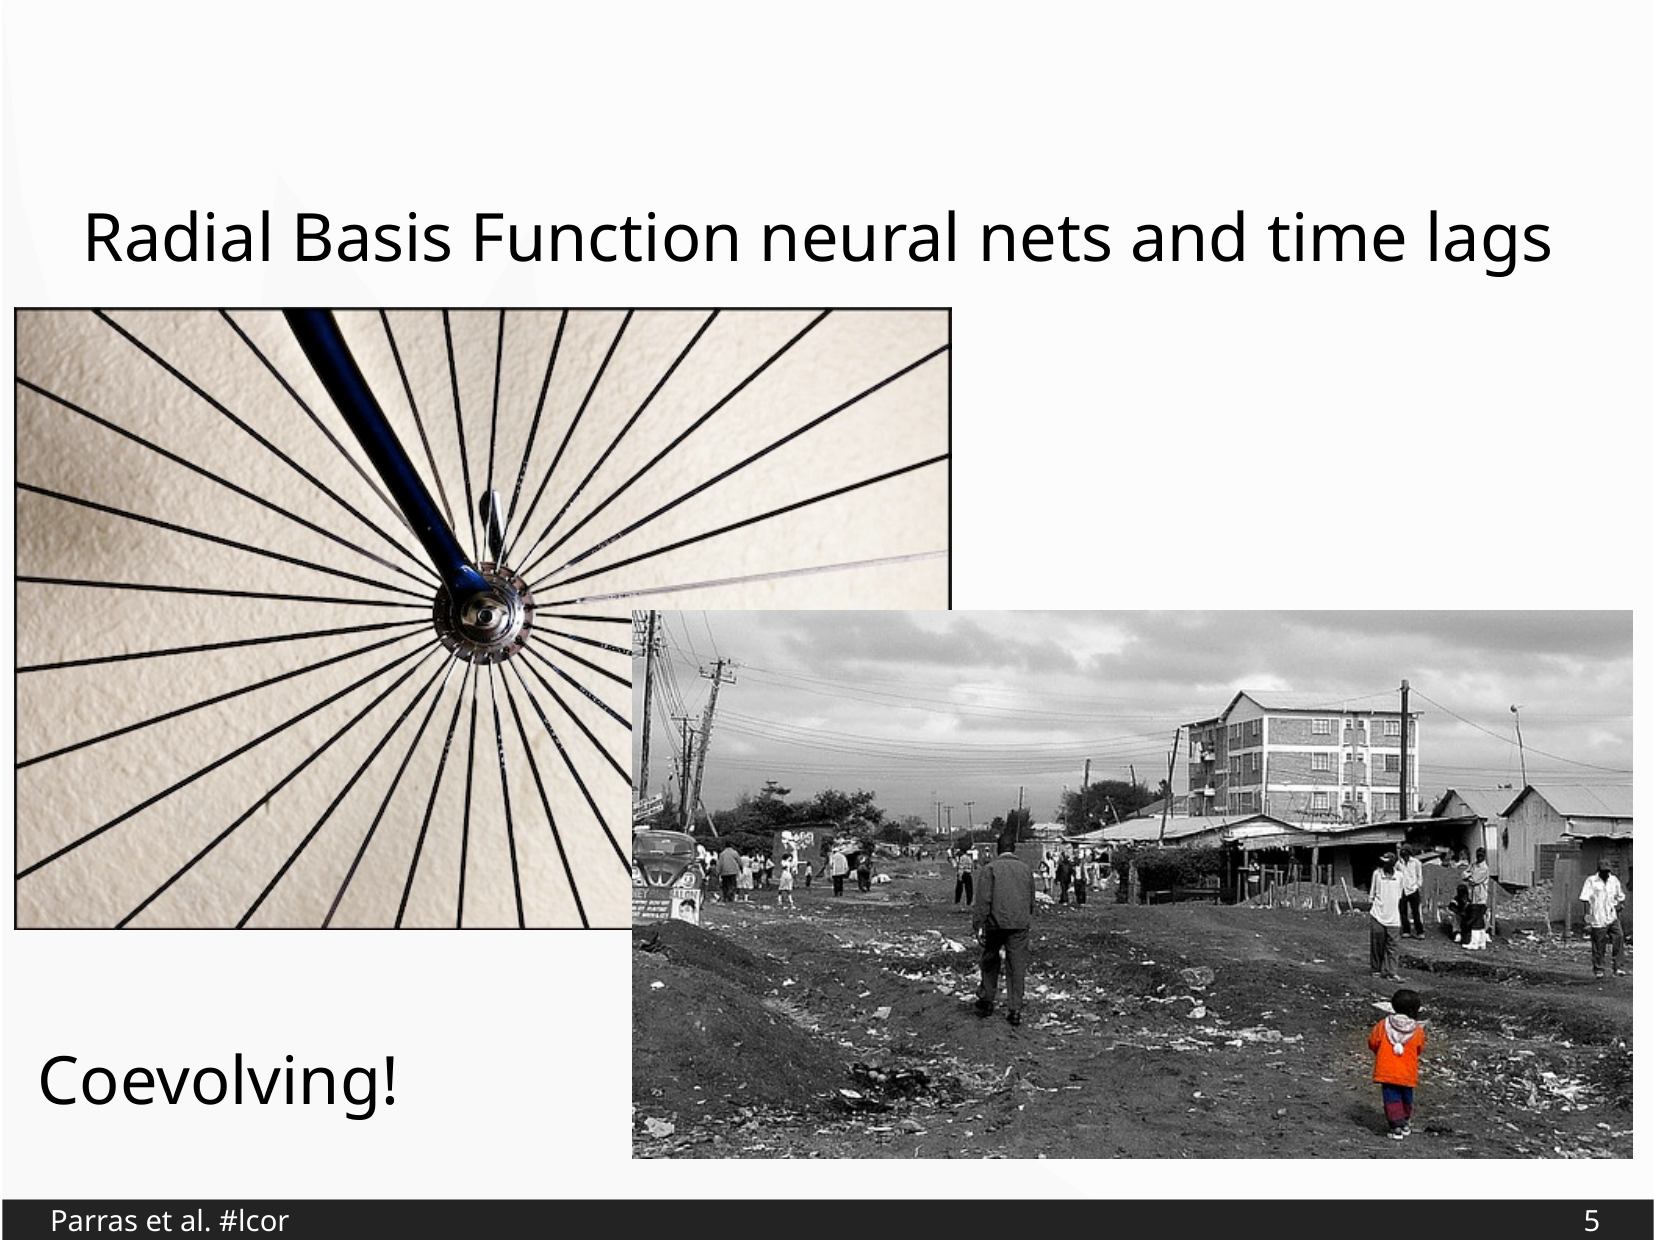

# Radial Basis Function neural nets and time lags
Coevolving!
Parras et al. #lcor
5